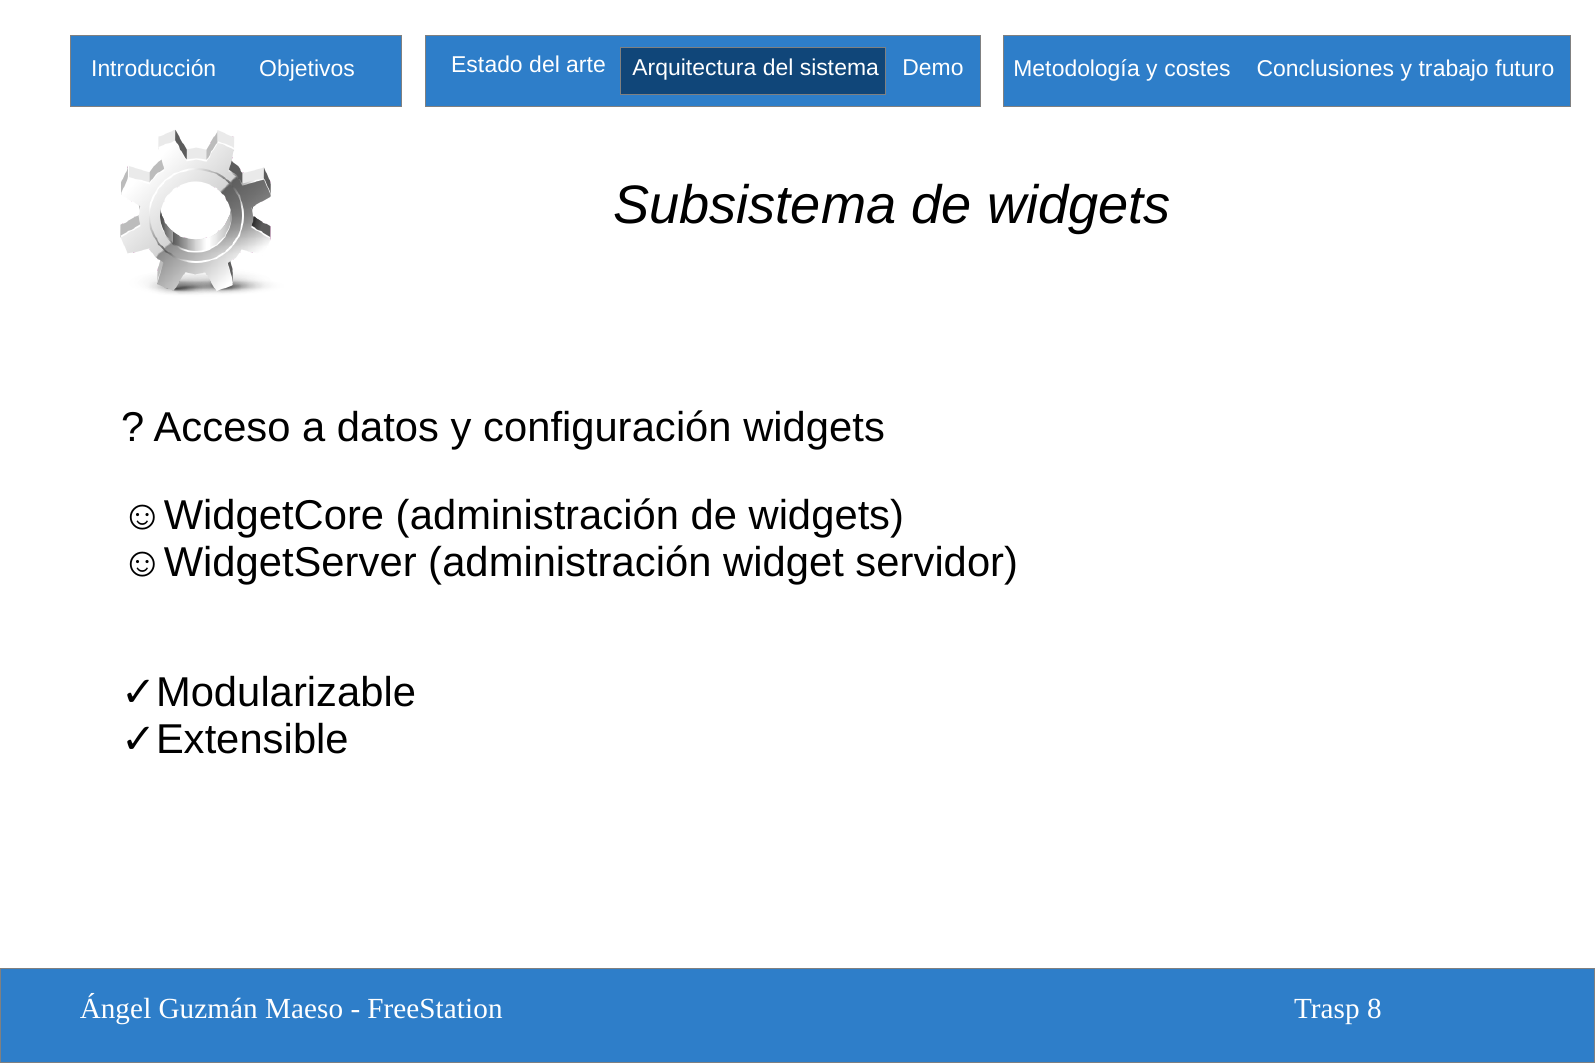

Metodología y costes
Conclusiones y trabajo futuro
Introducción
# Objetivos
Estado del arte
Estado del arte
Arquitectura del sistema
Arquitectura del sistema
Demo
Demo
Subsistema de widgets
? Acceso a datos y configuración widgets
☺WidgetCore (administración de widgets)
☺WidgetServer (administración widget servidor)
✓Modularizable
✓Extensible
8